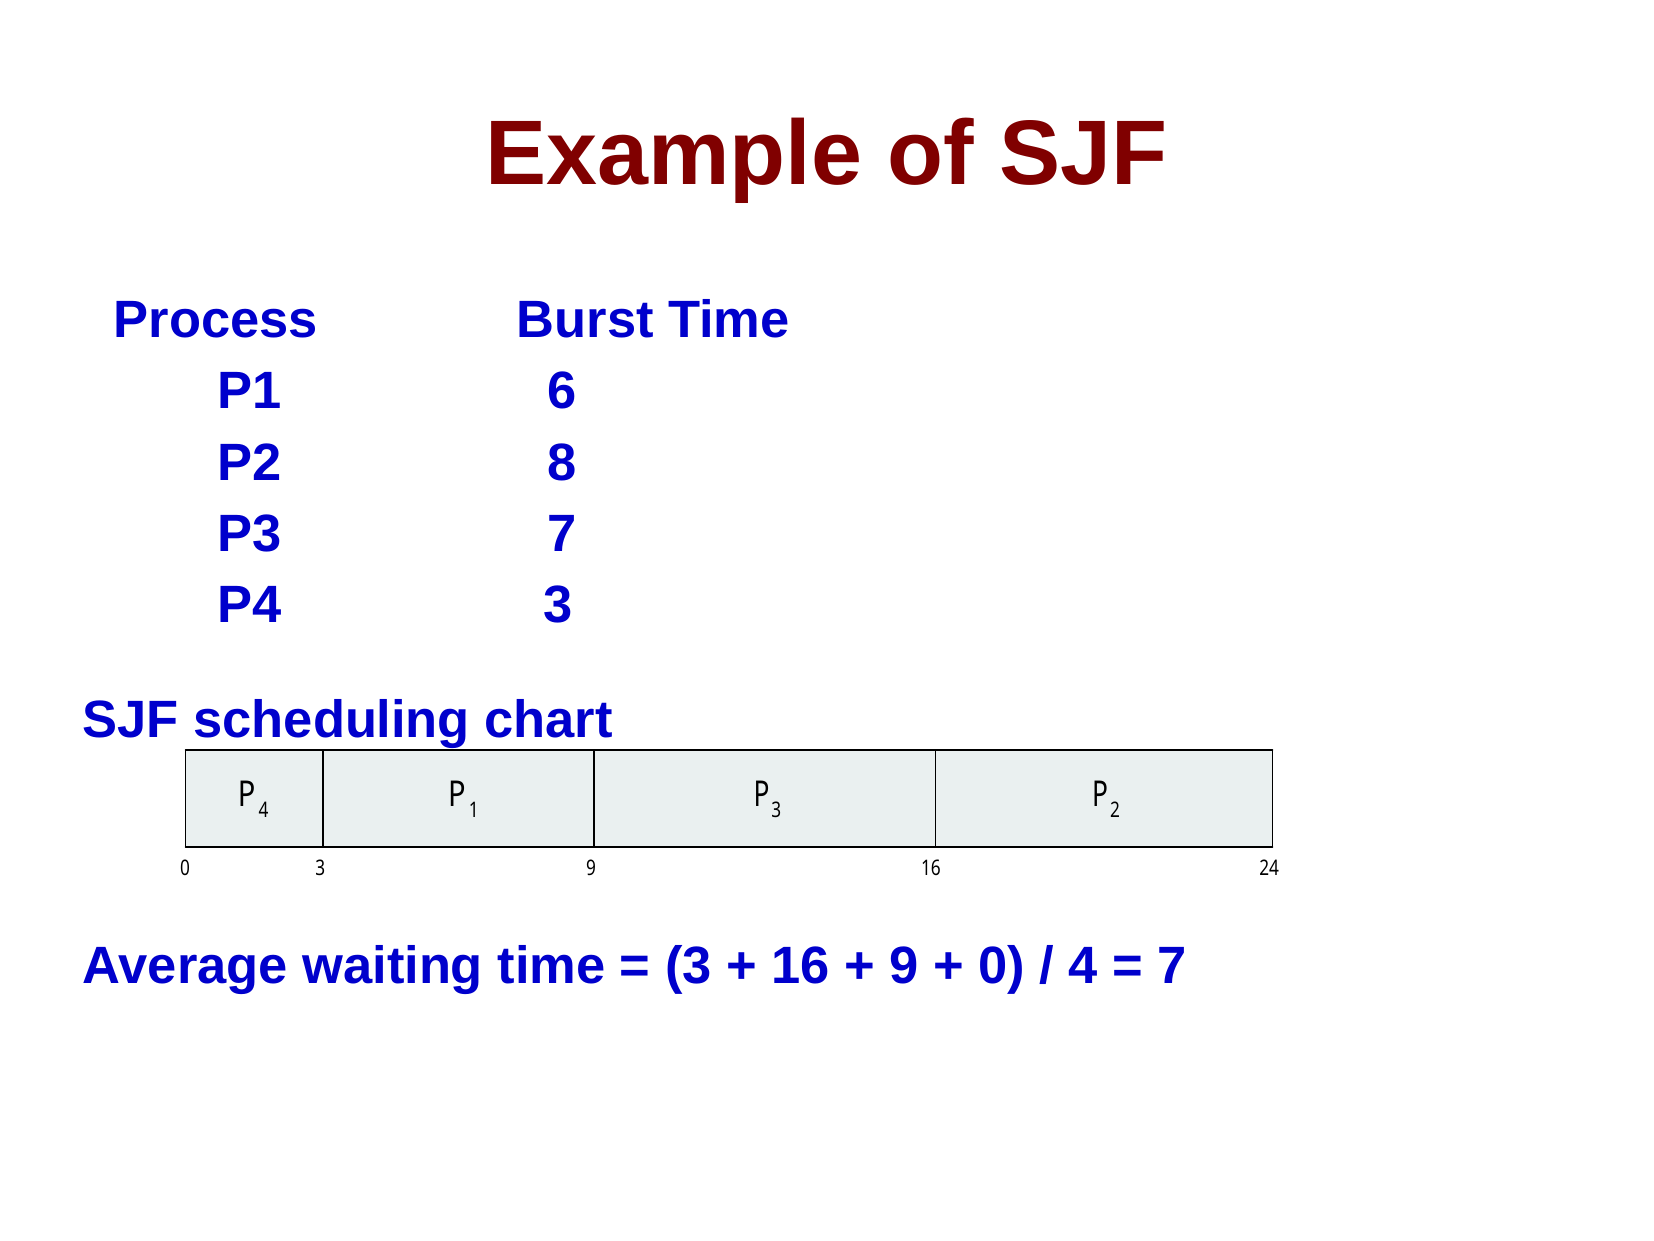

# Example of SJF
	Process							Burst Time
		 P1				 			 		6
		 P2 	 	 	 				8
		 P3		 		 		 	7
		 P4		 		 			 3
SJF scheduling chart
Average waiting time = (3 + 16 + 9 + 0) / 4 = 7